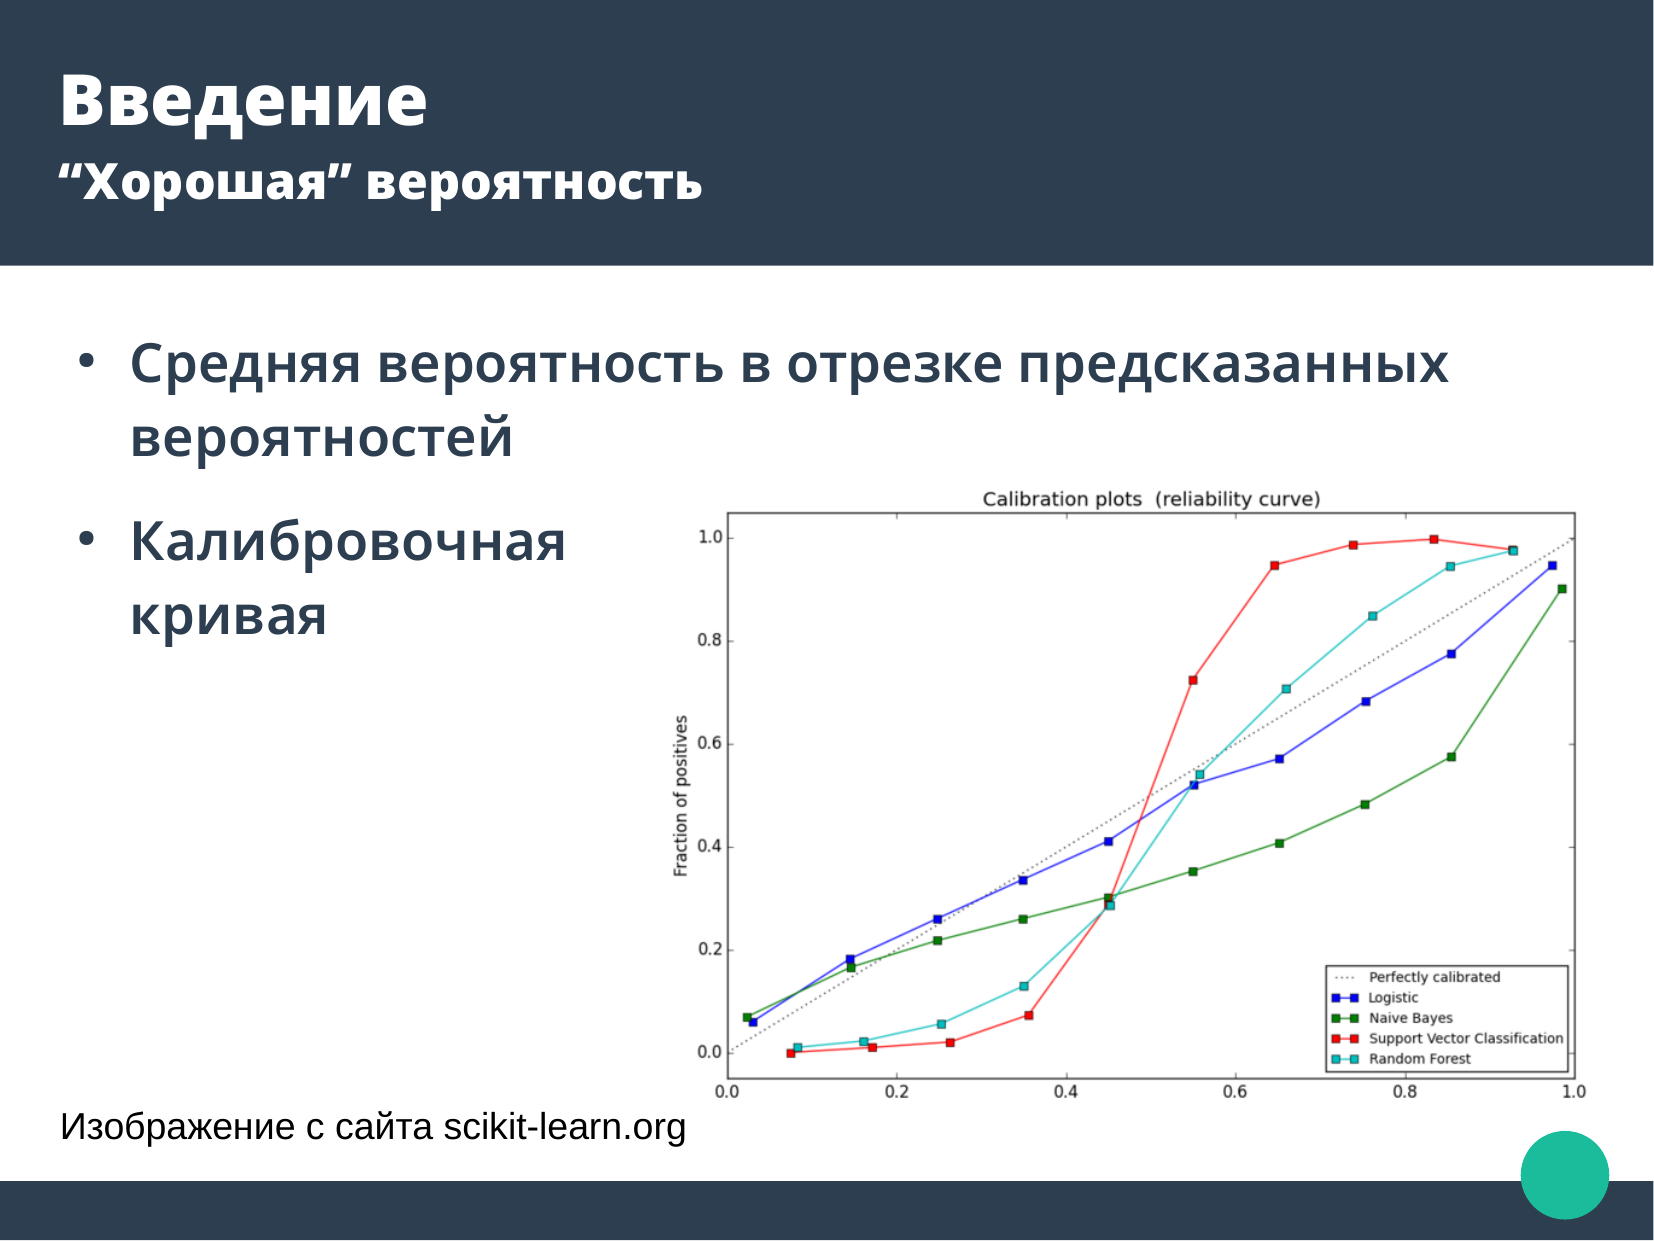

# Введение “Хорошая” вероятность
Средняя вероятность в отрезке предсказанных вероятностей
Калибровочная
кривая
Изображение с сайта scikit-learn.org